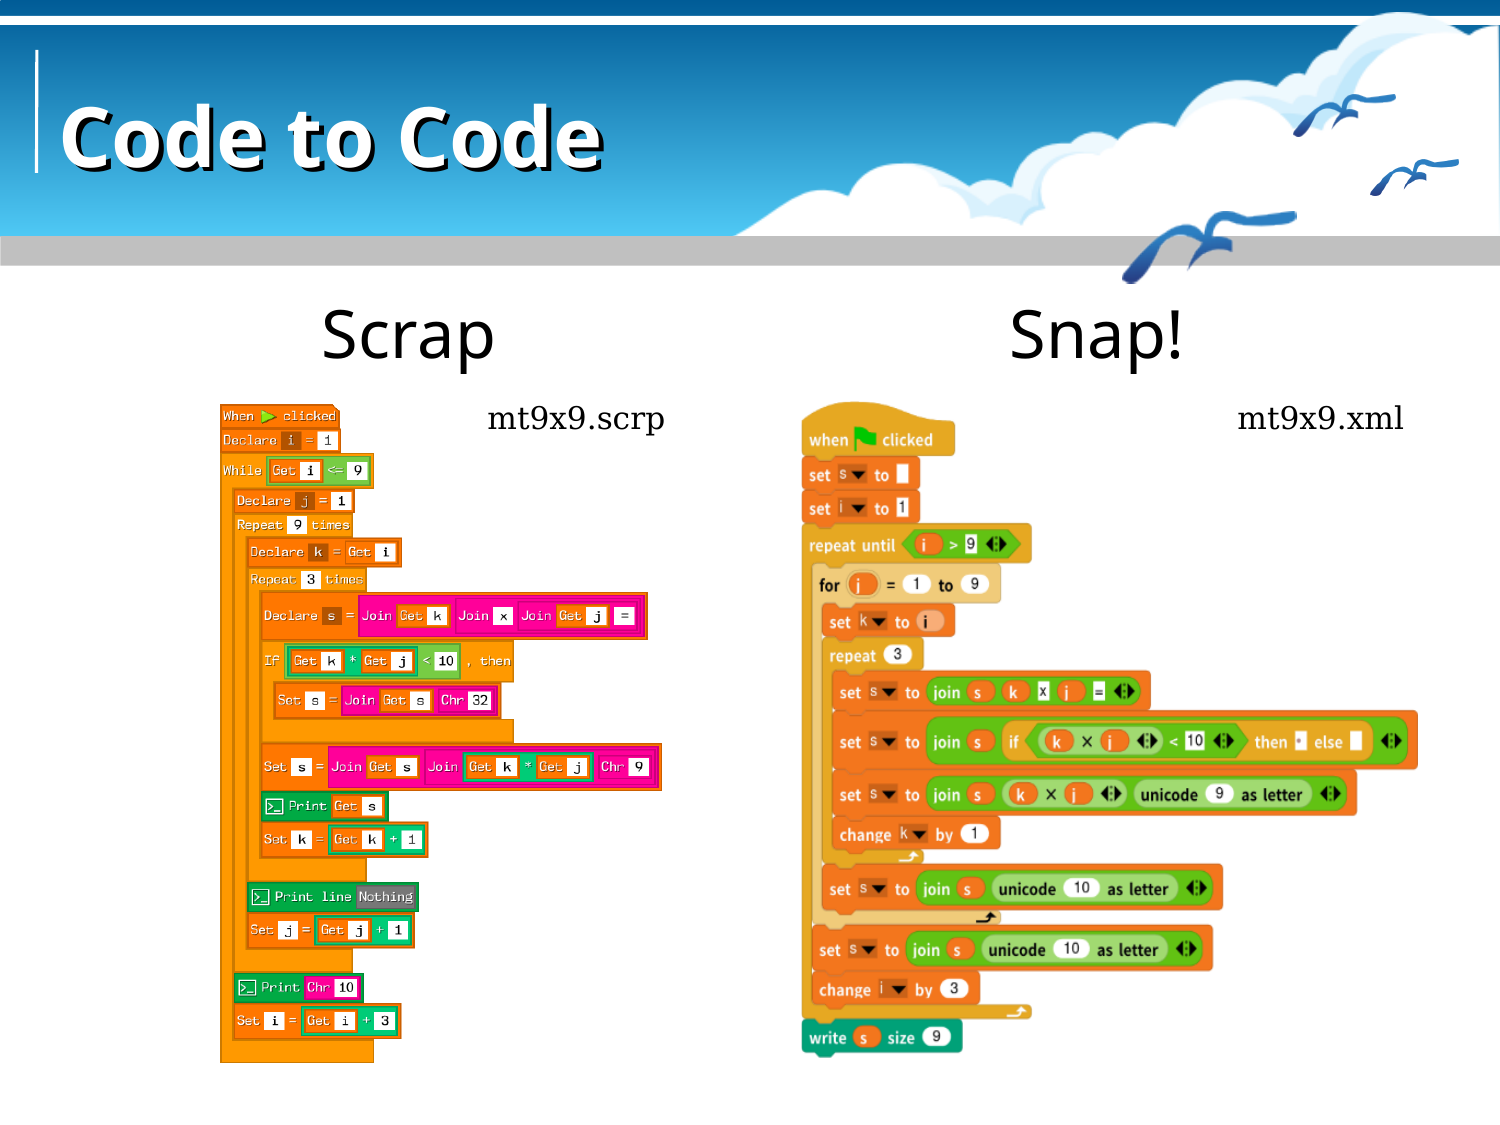

# Code to Code
Snap!
Scrap
mt9x9.scrp
mt9x9.xml